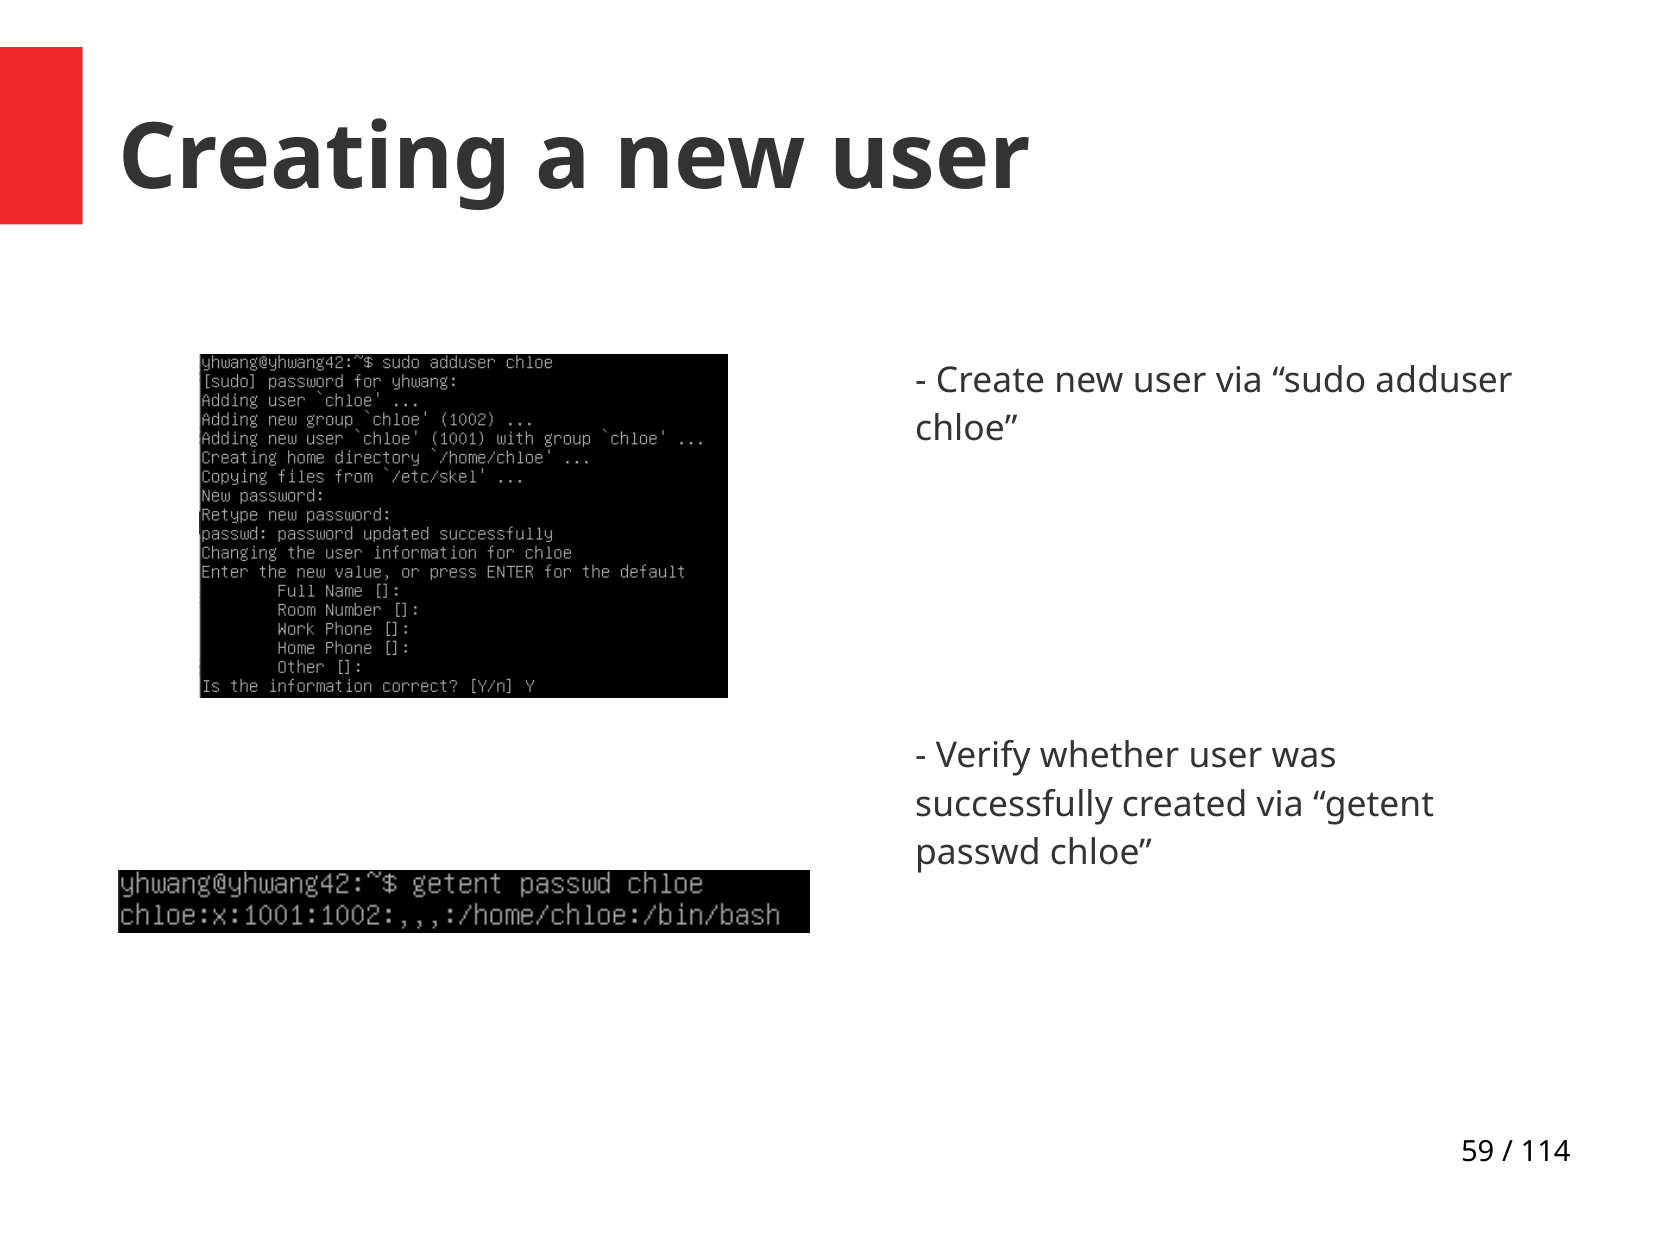

# Creating a new user
- Create new user via “sudo adduser chloe”
- Verify whether user was successfully created via “getent passwd chloe”
59